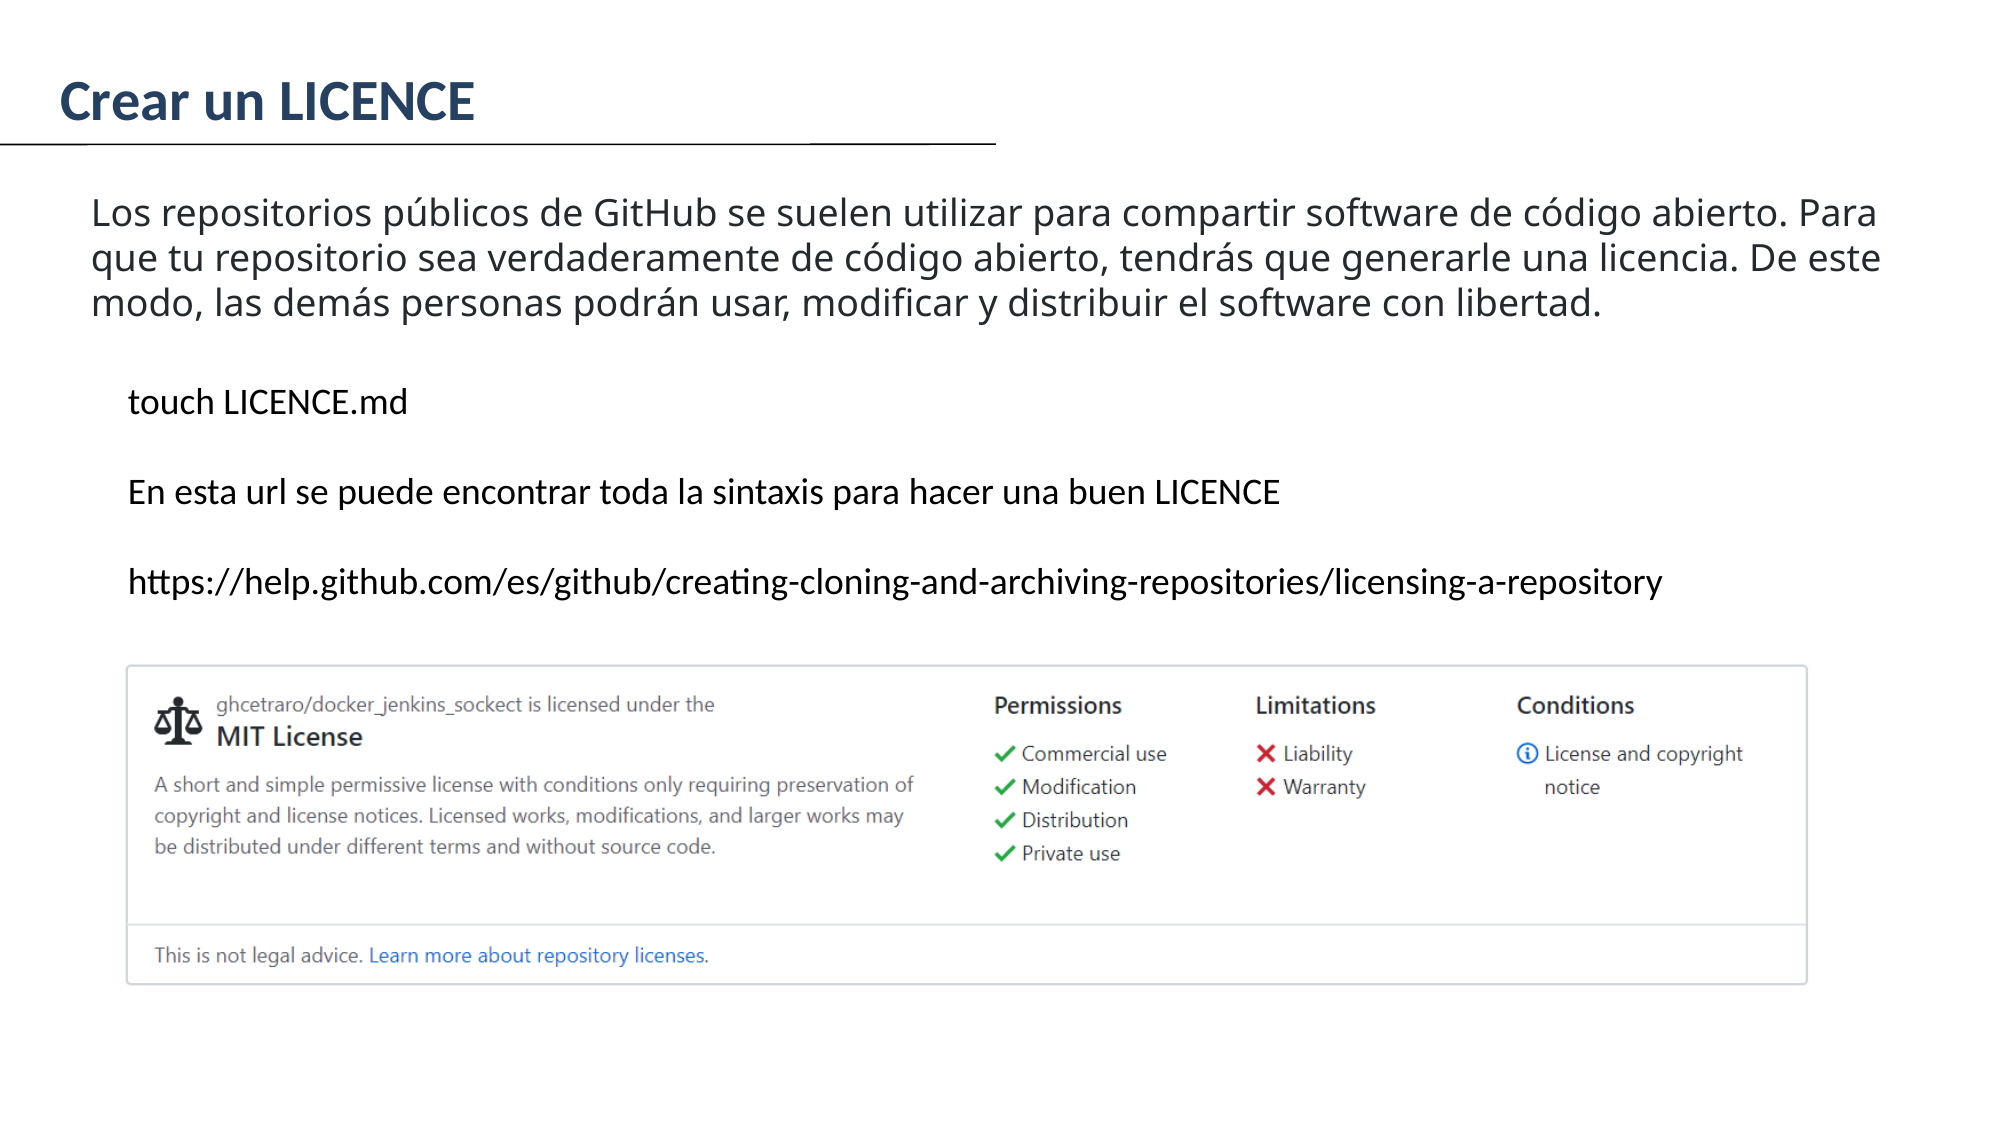

Crear un LICENCE
Los repositorios públicos de GitHub se suelen utilizar para compartir software de código abierto. Para que tu repositorio sea verdaderamente de código abierto, tendrás que generarle una licencia. De este modo, las demás personas podrán usar, modificar y distribuir el software con libertad.
touch LICENCE.md
En esta url se puede encontrar toda la sintaxis para hacer una buen LICENCE
https://help.github.com/es/github/creating-cloning-and-archiving-repositories/licensing-a-repository